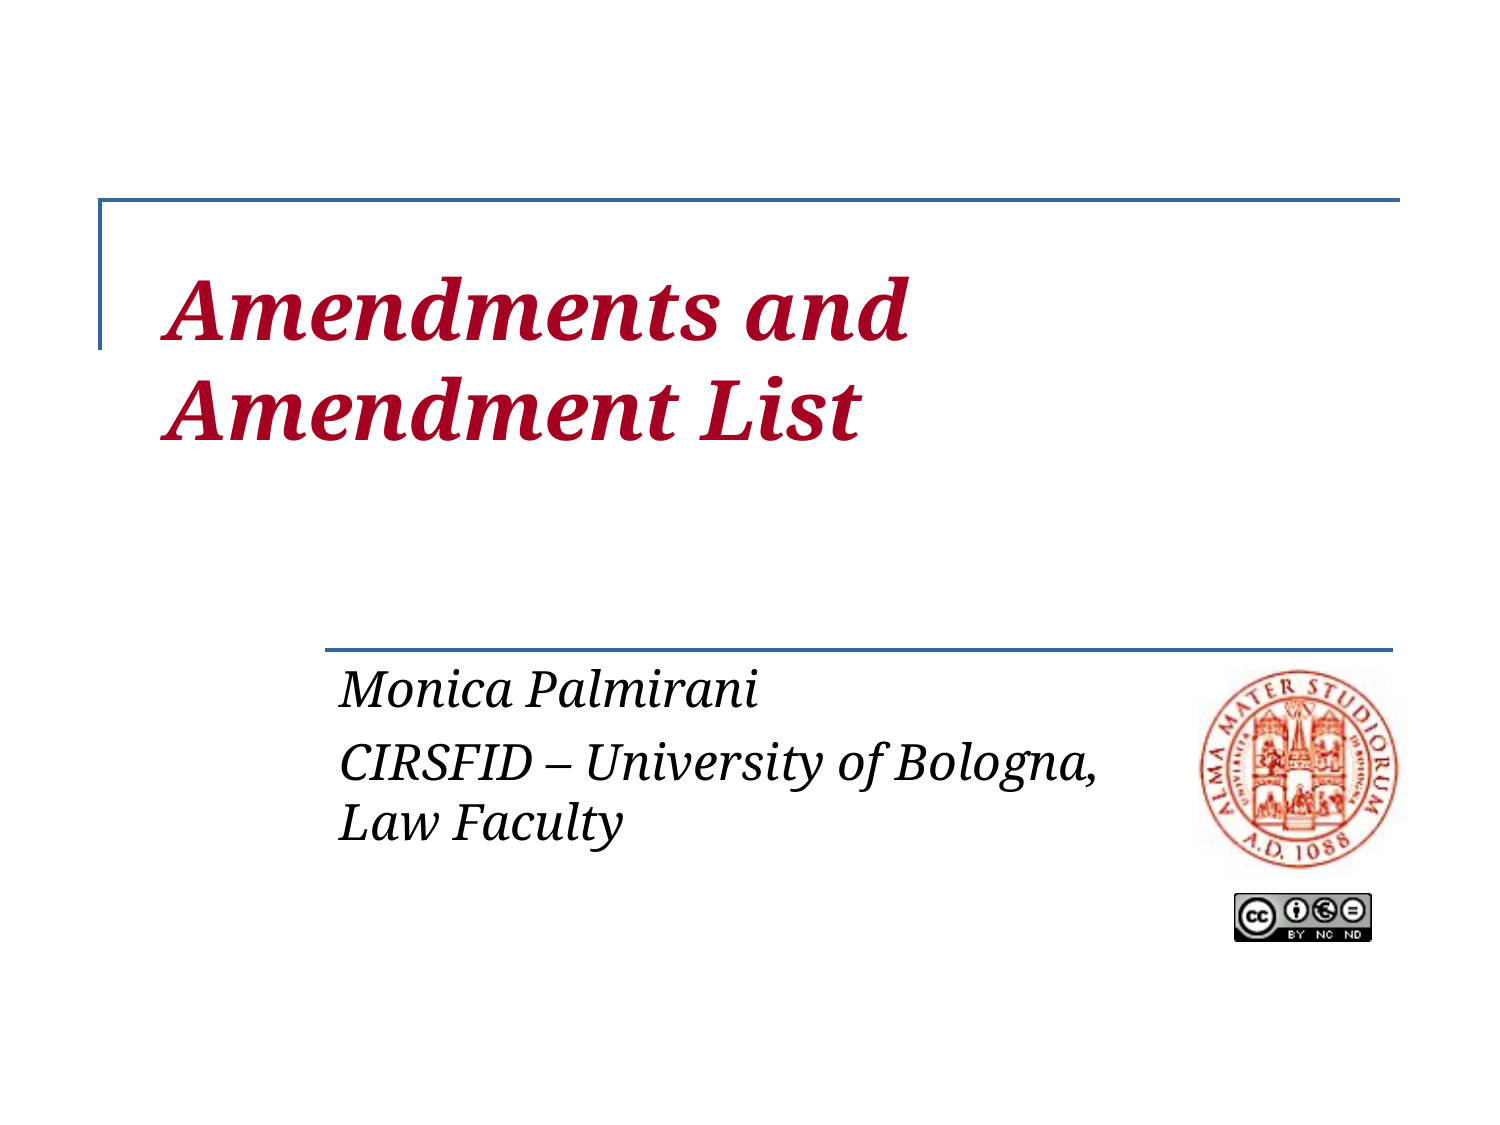

# Amendments and Amendment List
Monica Palmirani
CIRSFID – University of Bologna, Law Faculty